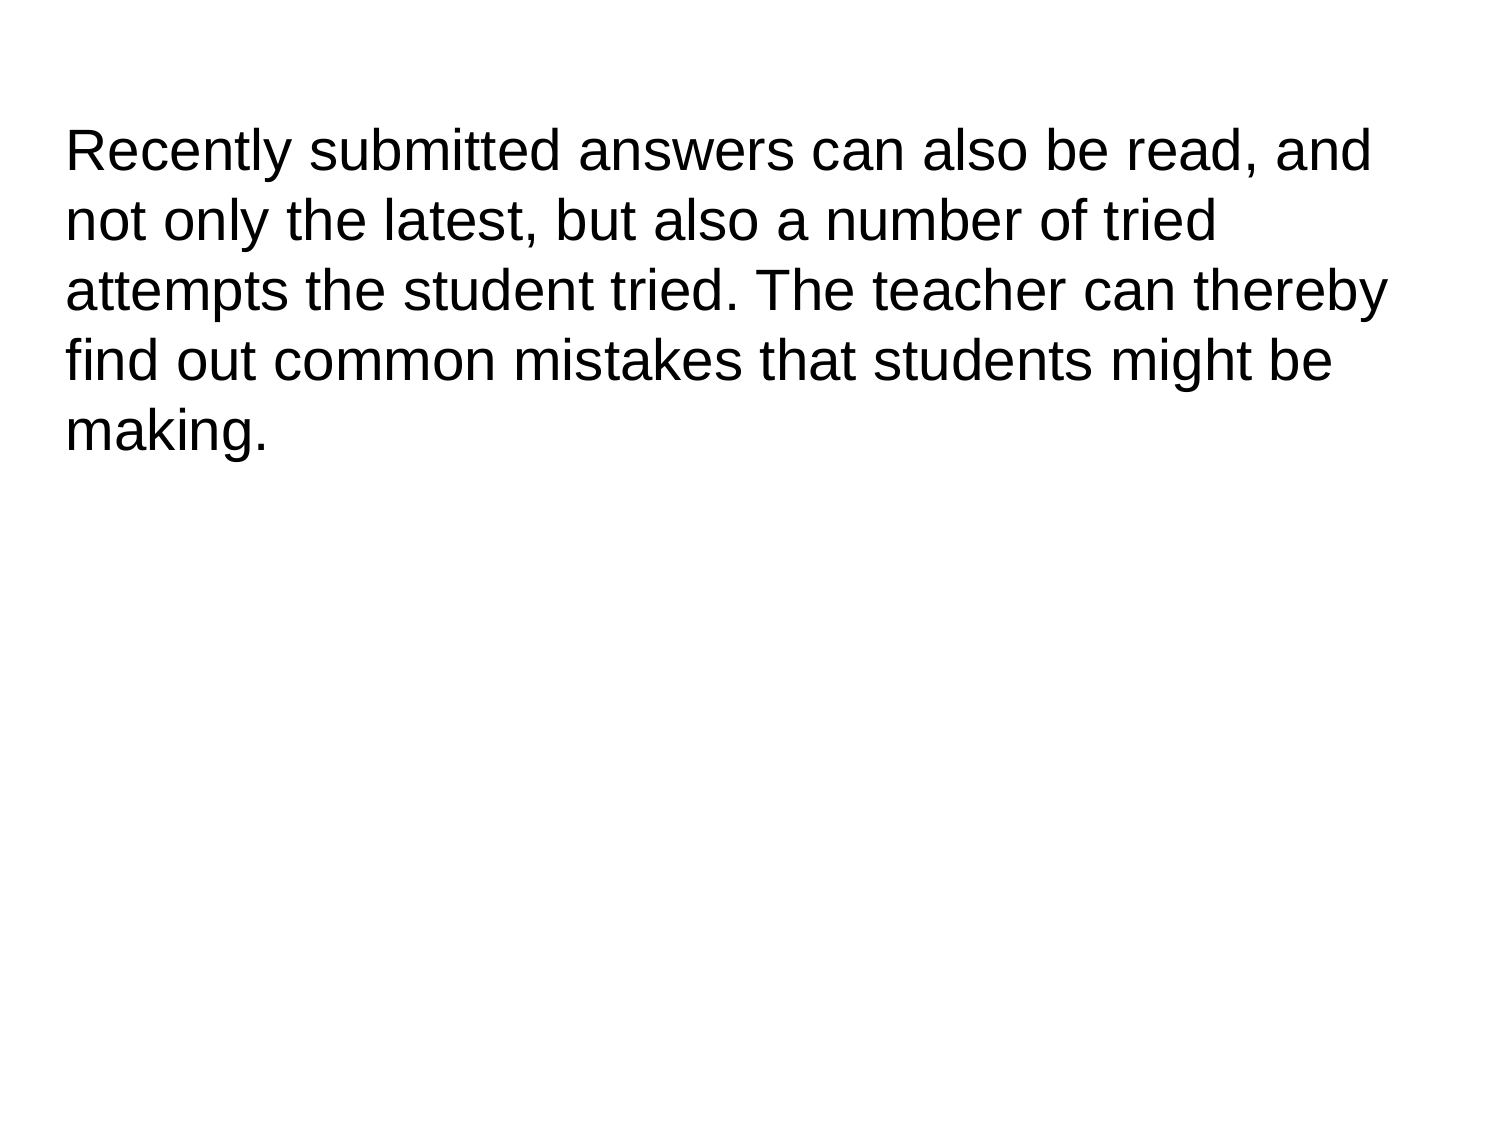

Recently submitted answers can also be read, and not only the latest, but also a number of tried attempts the student tried. The teacher can thereby find out common mistakes that students might be making.